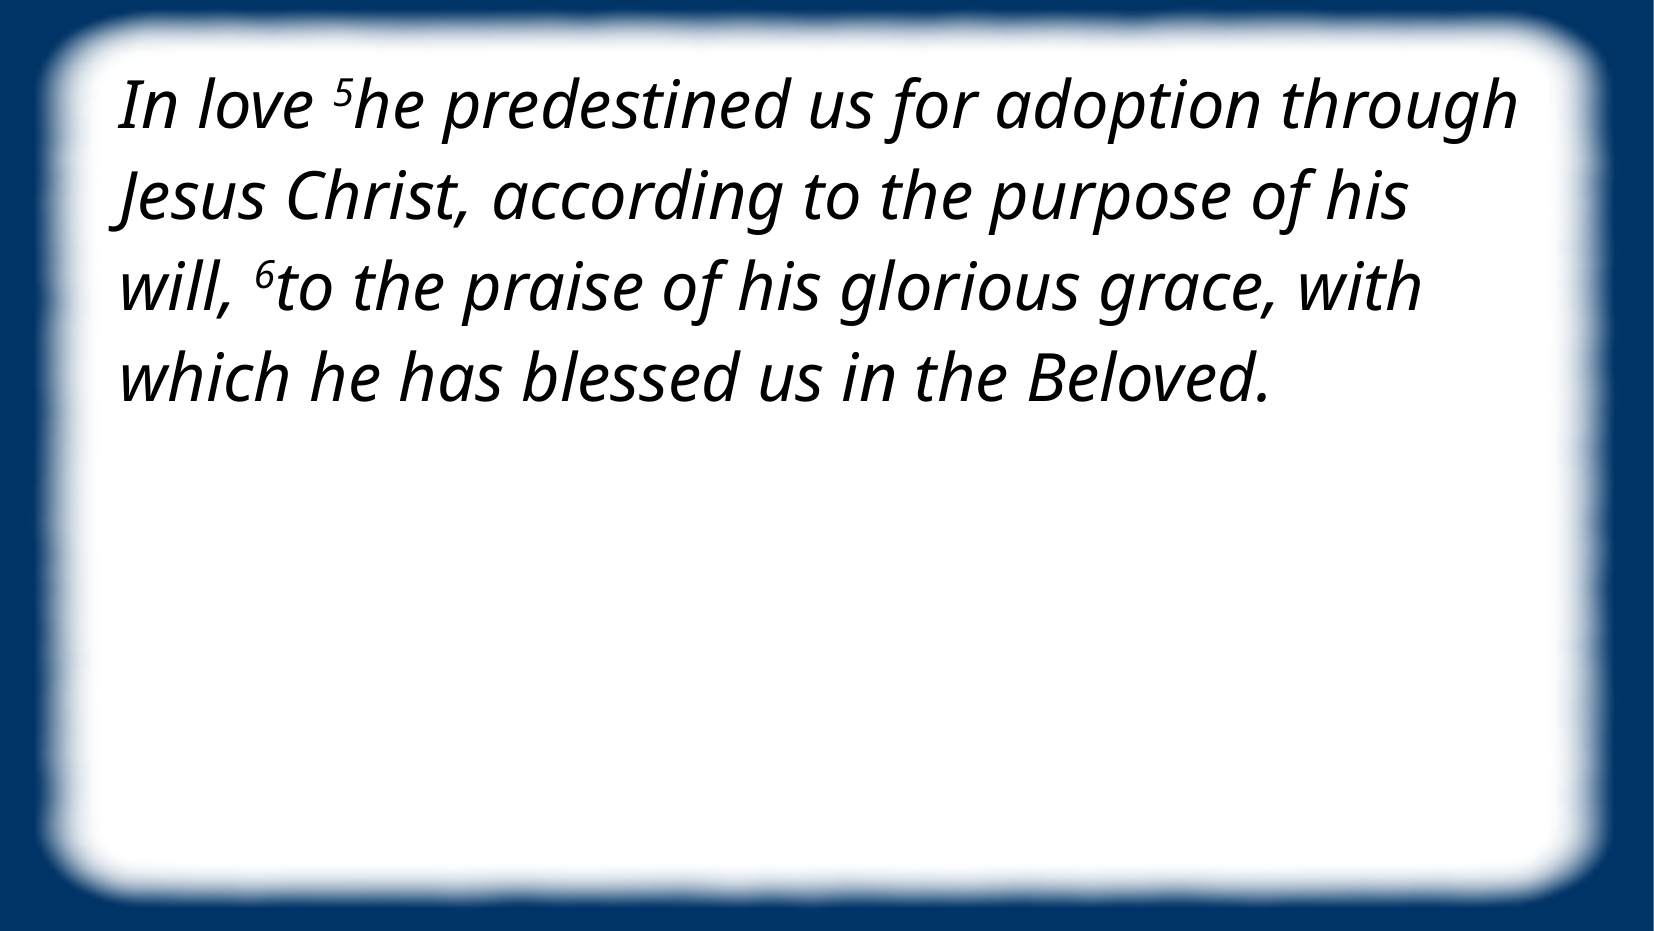

In love 5he predestined us for adoption through Jesus Christ, according to the purpose of his will, 6to the praise of his glorious grace, with which he has blessed us in the Beloved.